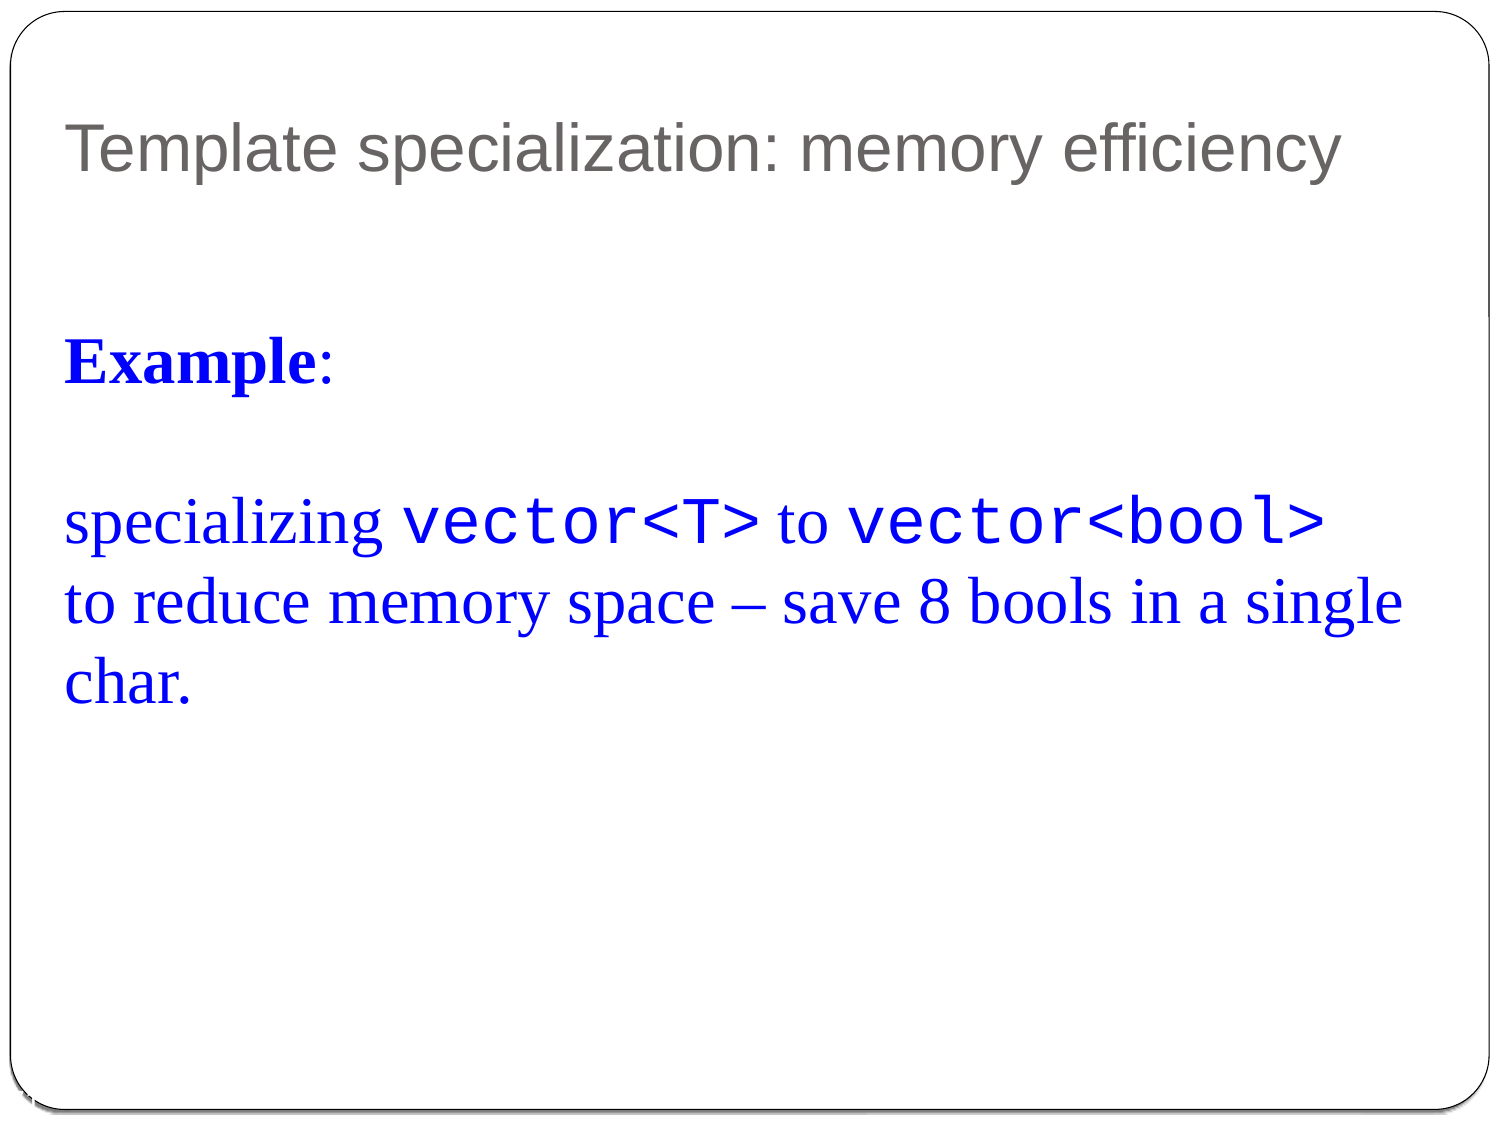

Template specialization: memory efficiency
# Example:
specializing vector<T> to vector<bool>
to reduce memory space – save 8 bools in a single char.